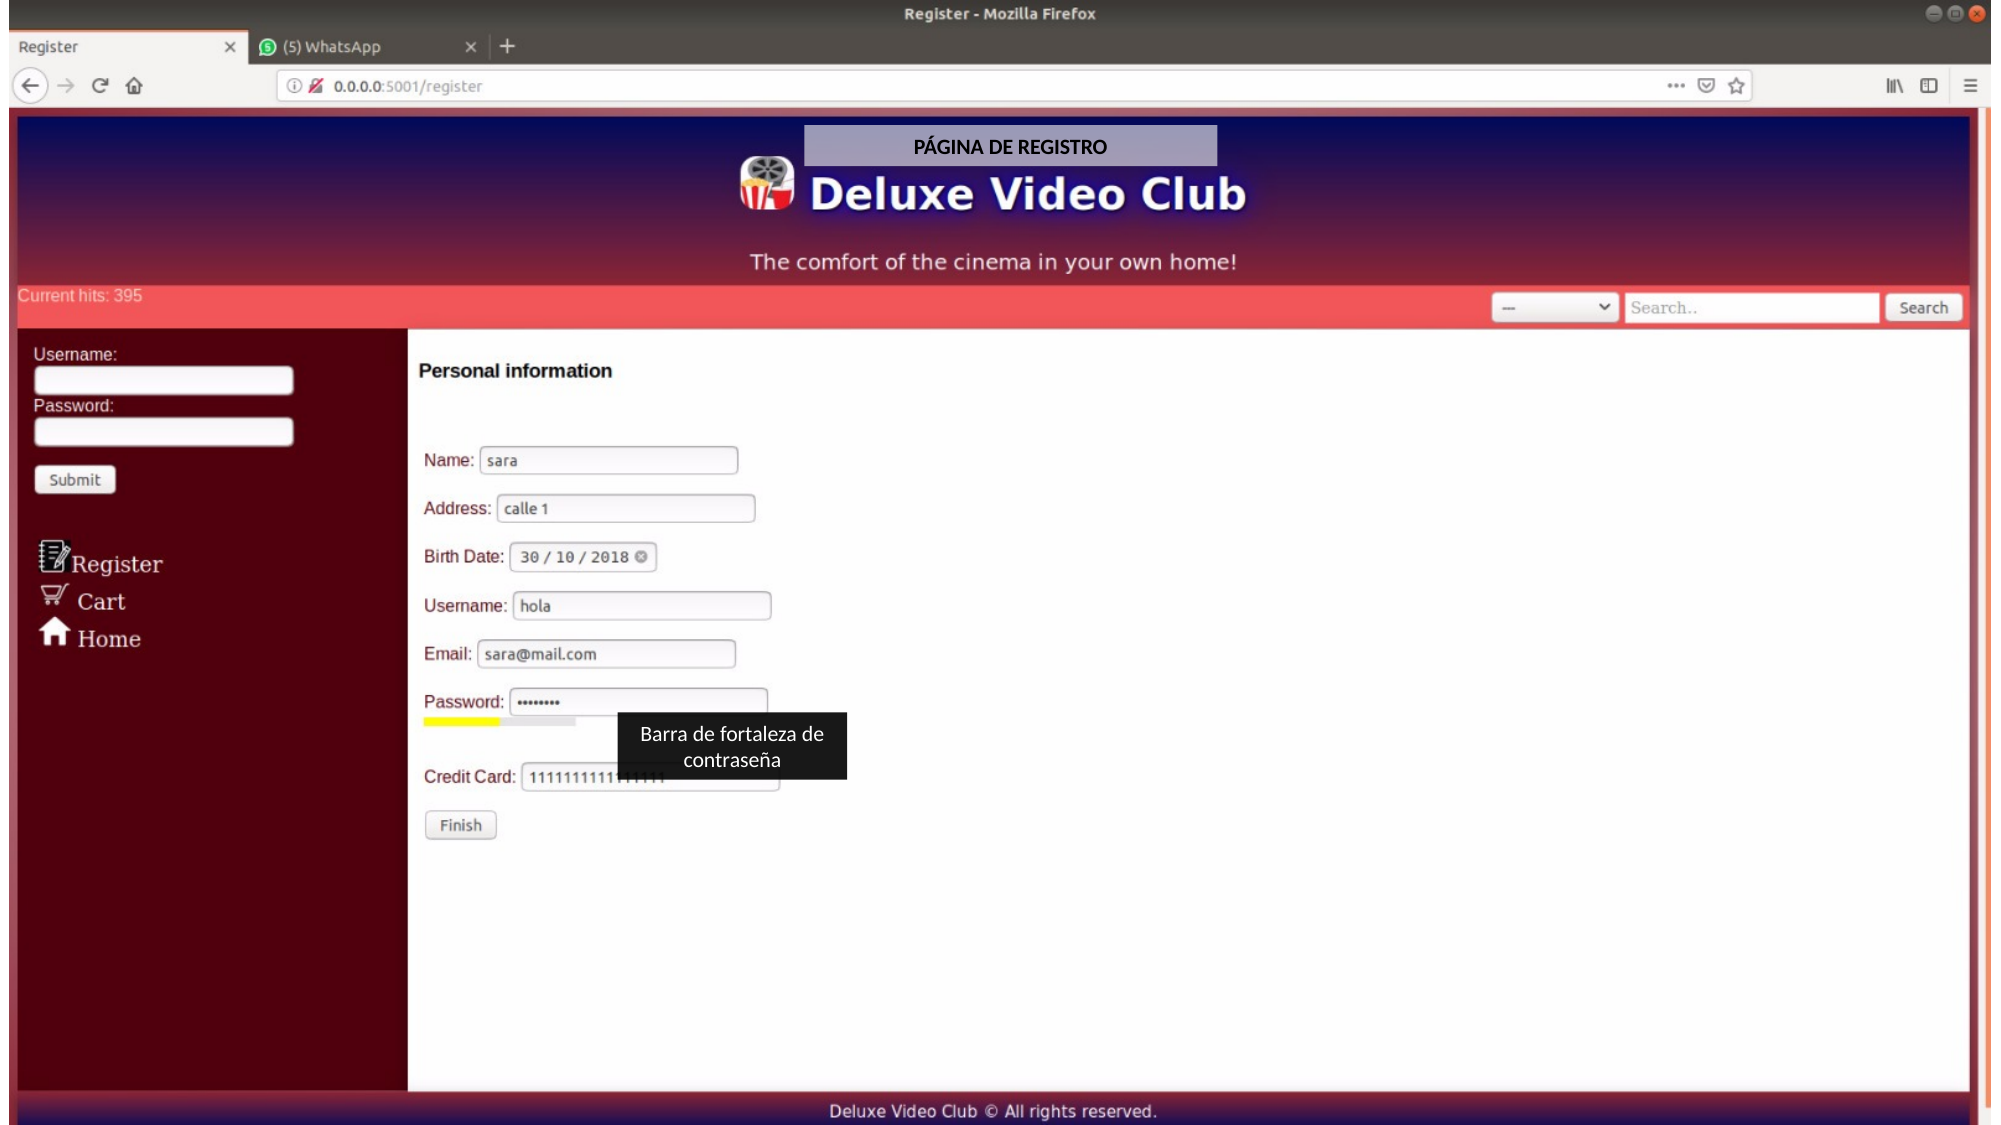

PÁGINA DE REGISTRO
Barra de fortaleza de contraseña